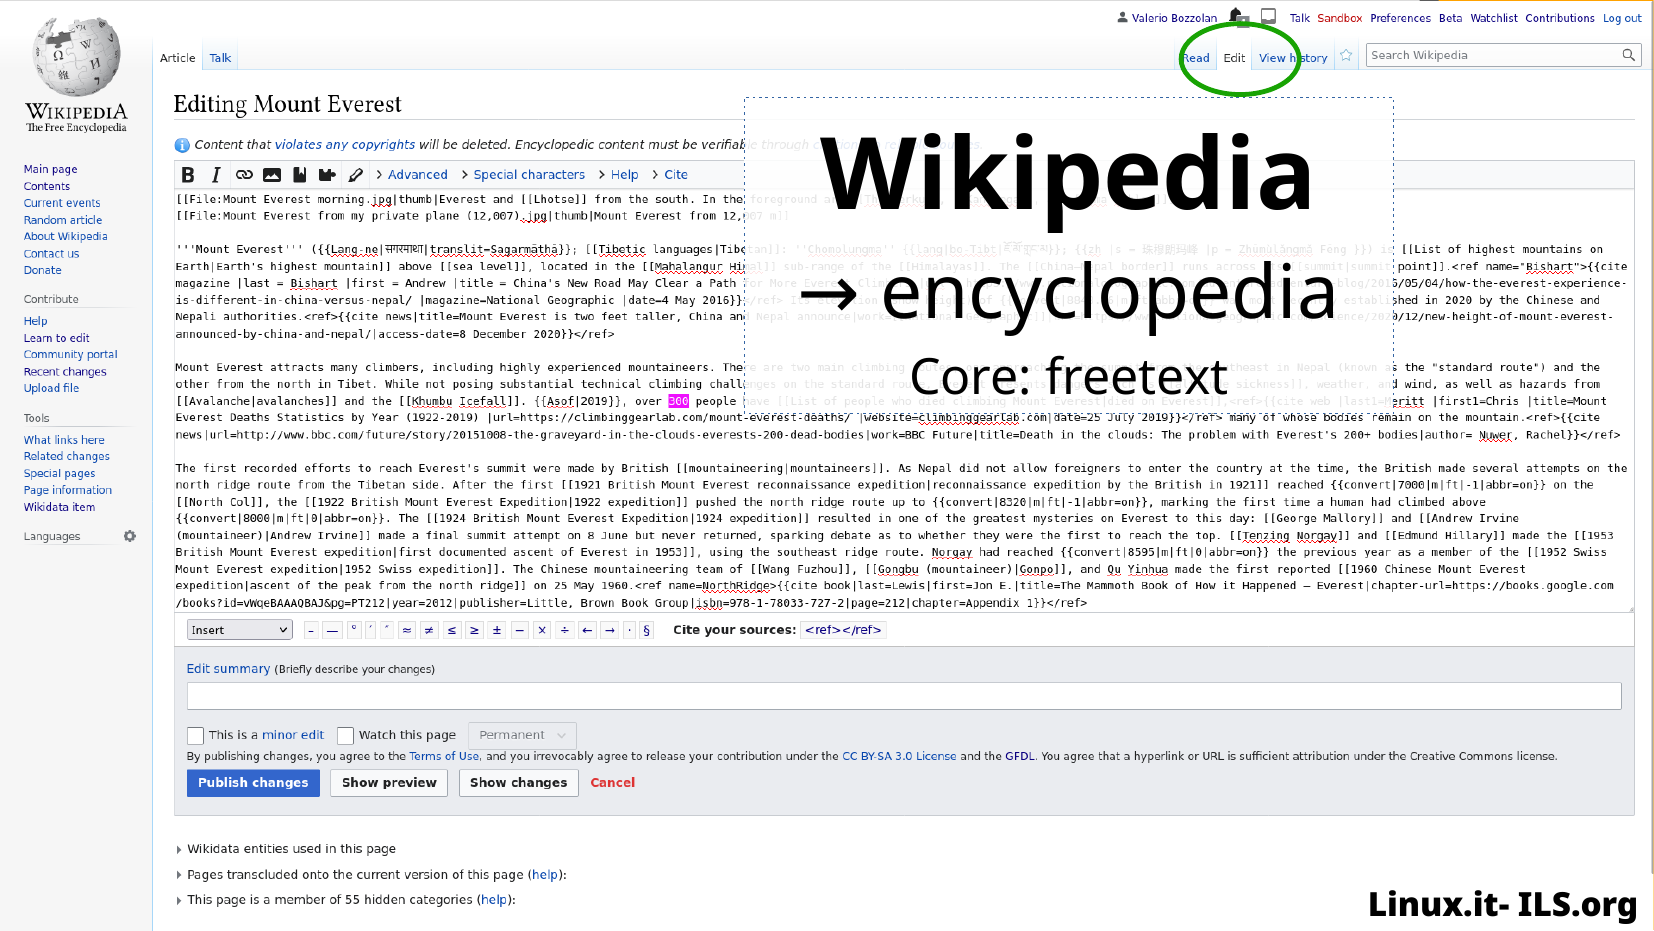

# Wikipedia → encyclopedia Core: freetext
Linux.it- ILS.org